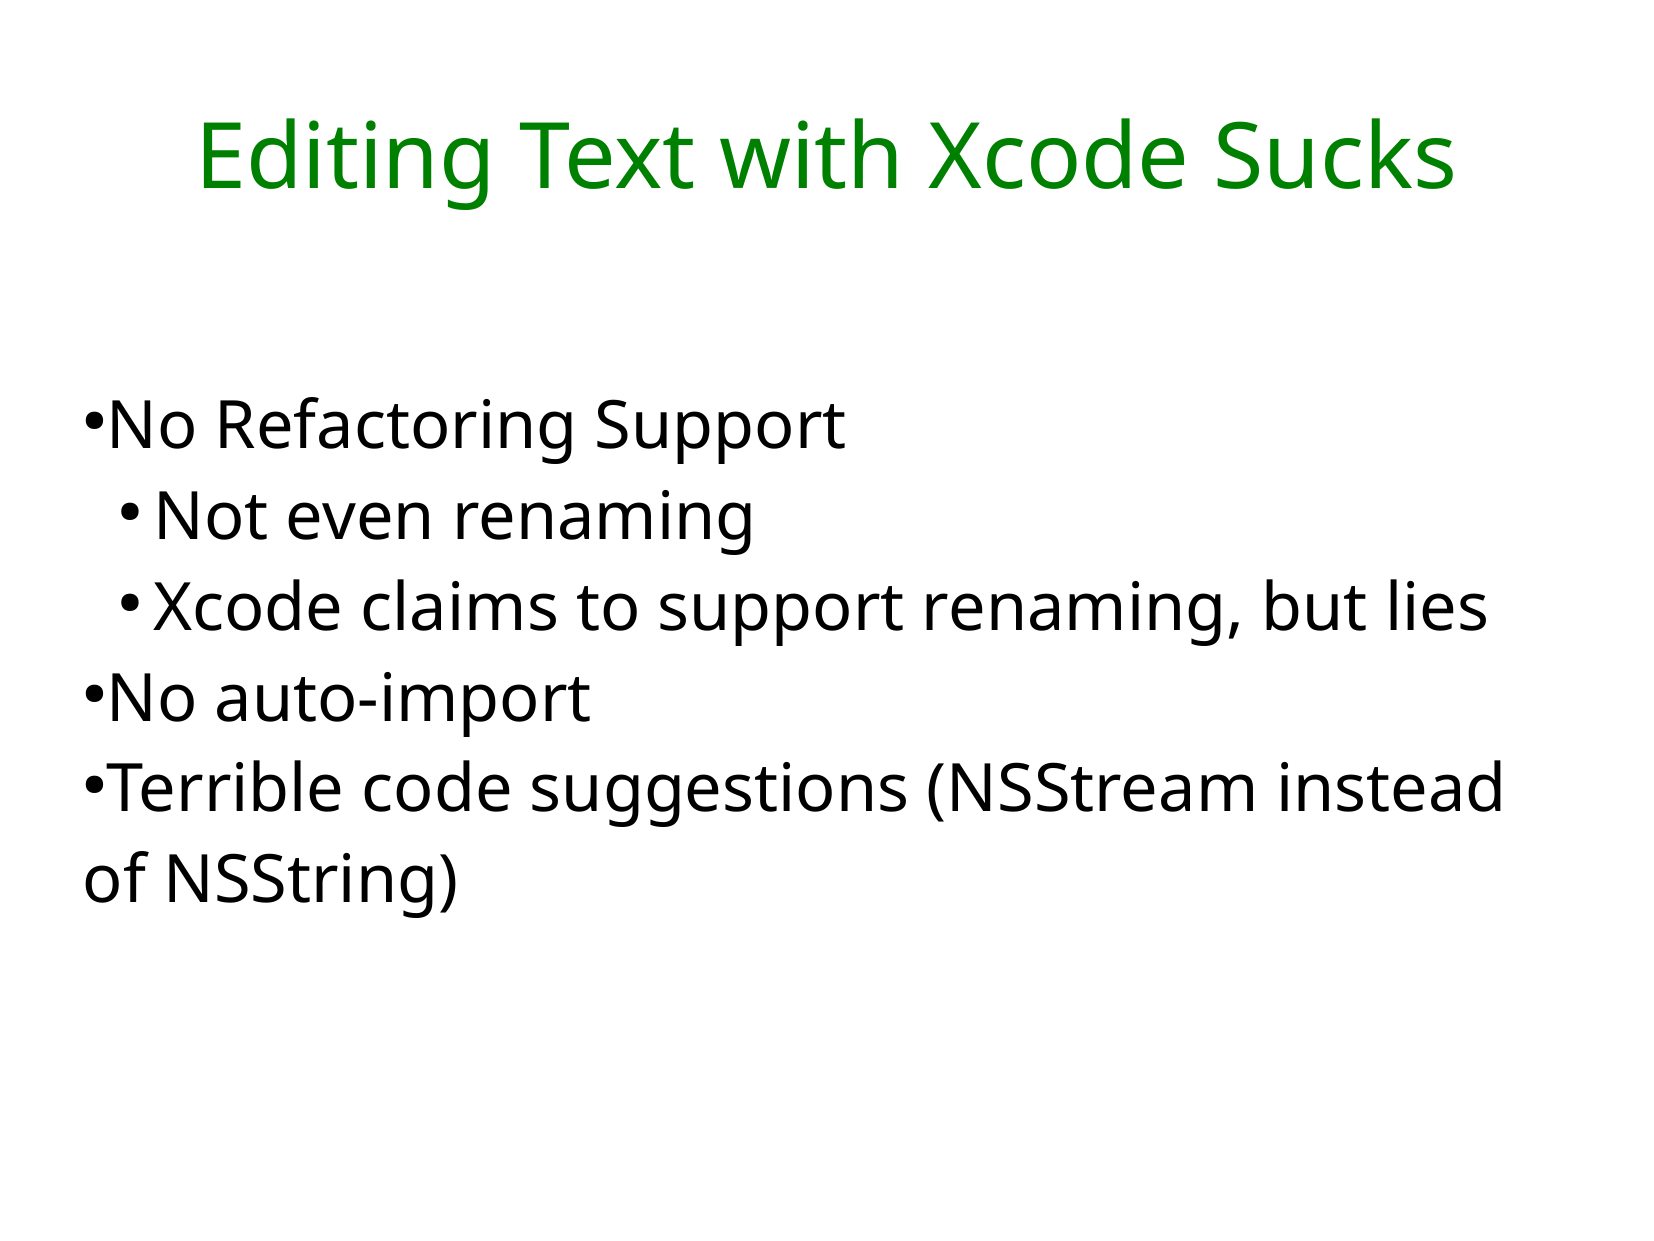

# Editing Text with Xcode Sucks
No Refactoring Support
Not even renaming
Xcode claims to support renaming, but lies
No auto-import
Terrible code suggestions (NSStream instead of NSString)